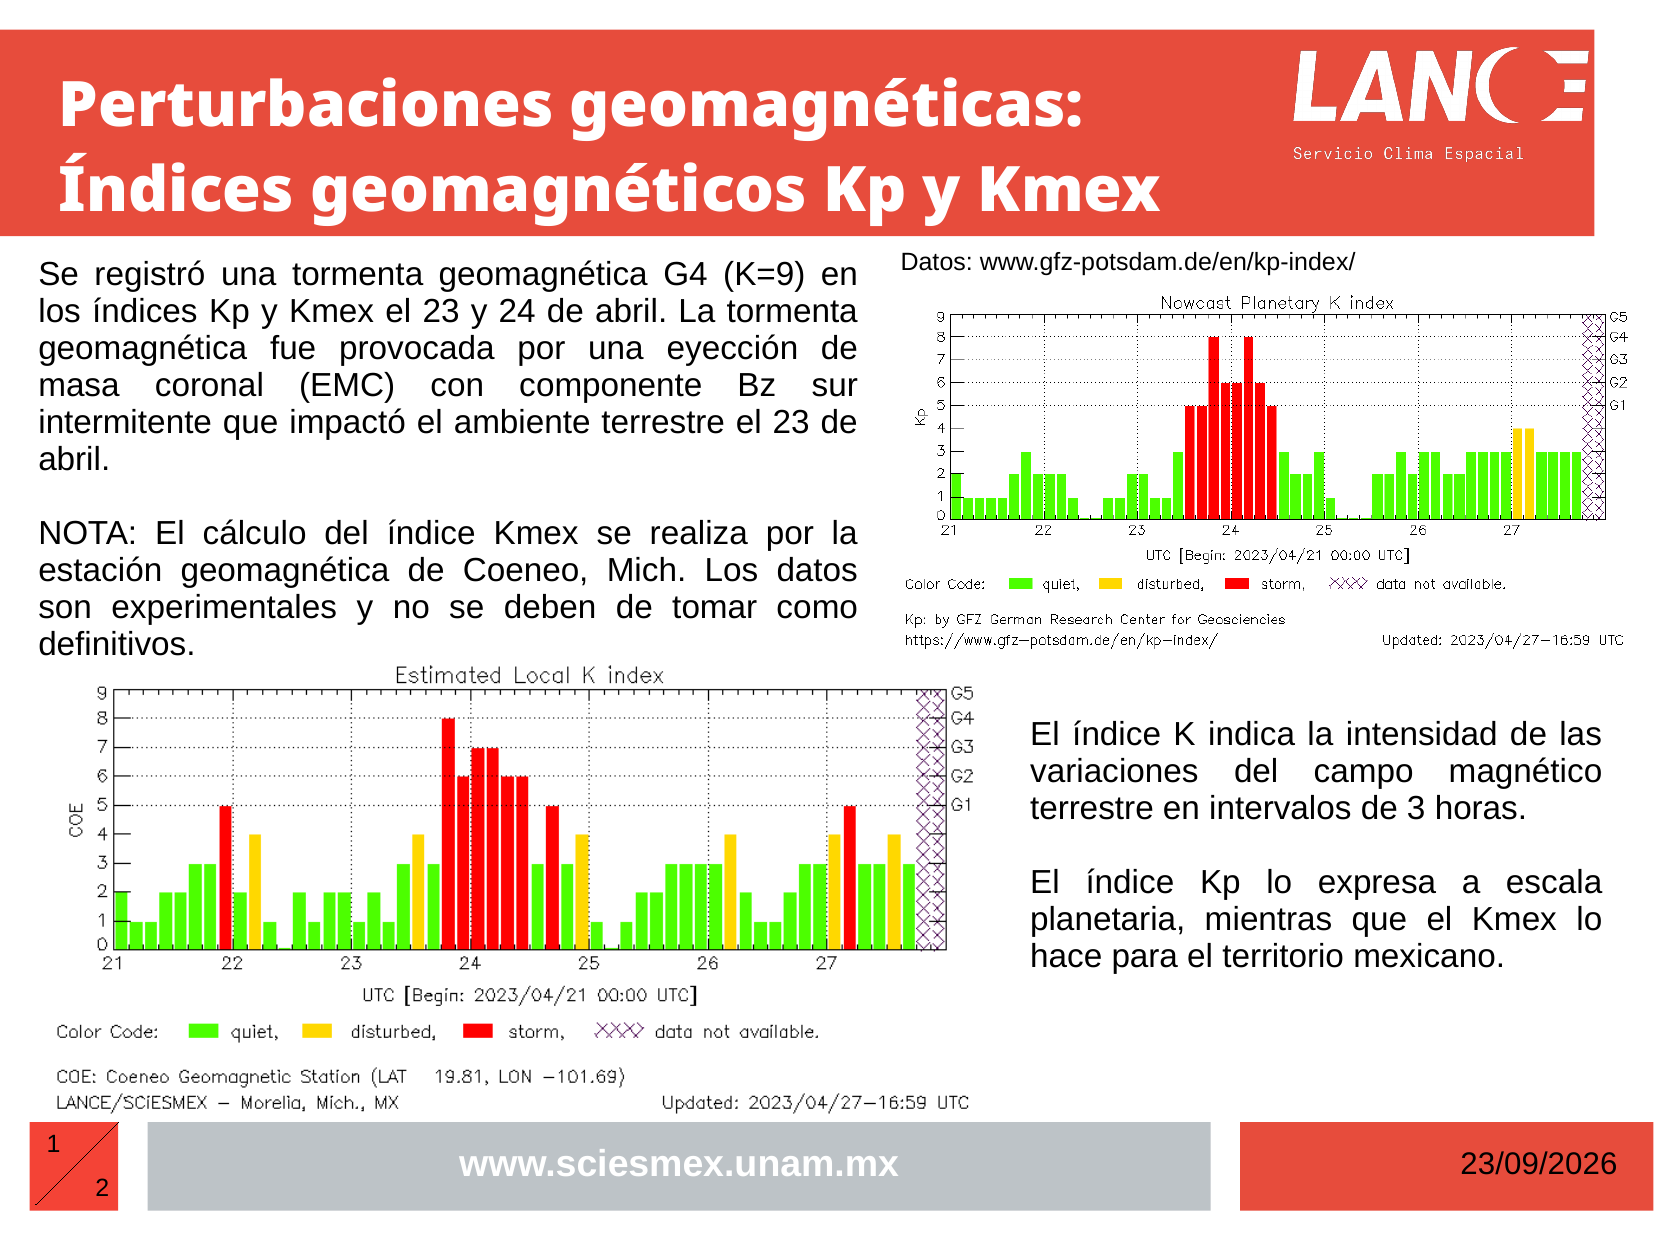

# Perturbaciones geomagnéticas: Índices geomagnéticos Kp y Kmex
Datos: www.gfz-potsdam.de/en/kp-index/
Se registró una tormenta geomagnética G4 (K=9) en los índices Kp y Kmex el 23 y 24 de abril. La tormenta geomagnética fue provocada por una eyección de masa coronal (EMC) con componente Bz sur intermitente que impactó el ambiente terrestre el 23 de abril.
NOTA: El cálculo del índice Kmex se realiza por la estación geomagnética de Coeneo, Mich. Los datos son experimentales y no se deben de tomar como definitivos.
El índice K indica la intensidad de las variaciones del campo magnético terrestre en intervalos de 3 horas.
El índice Kp lo expresa a escala planetaria, mientras que el Kmex lo hace para el territorio mexicano.
www.sciesmex.unam.mx
2